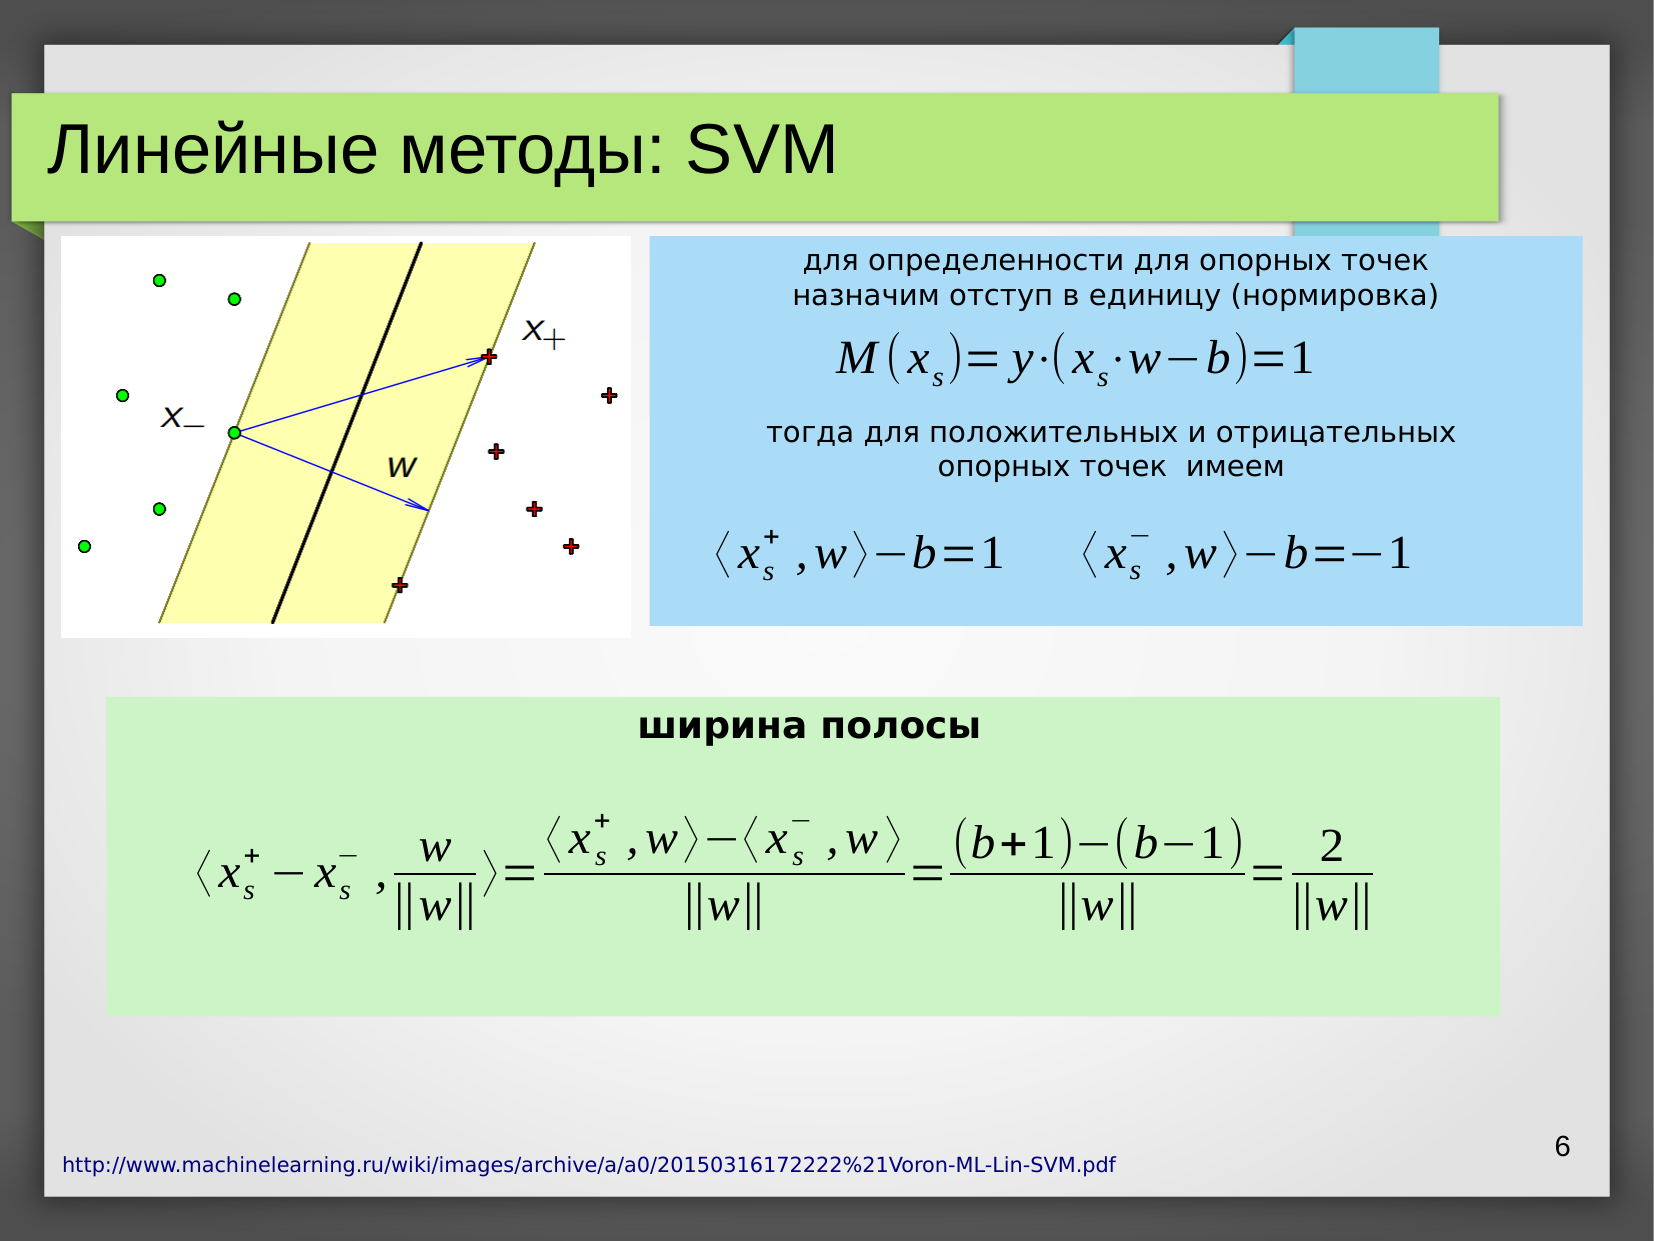

# Линейные методы: SVM
для определенности для опорных точек
назначим отступ в единицу (нормировка)
тогда для положительных и отрицательных
опорных точек имеем
 ширина полосы
6
http://www.machinelearning.ru/wiki/images/archive/a/a0/20150316172222%21Voron-ML-Lin-SVM.pdf